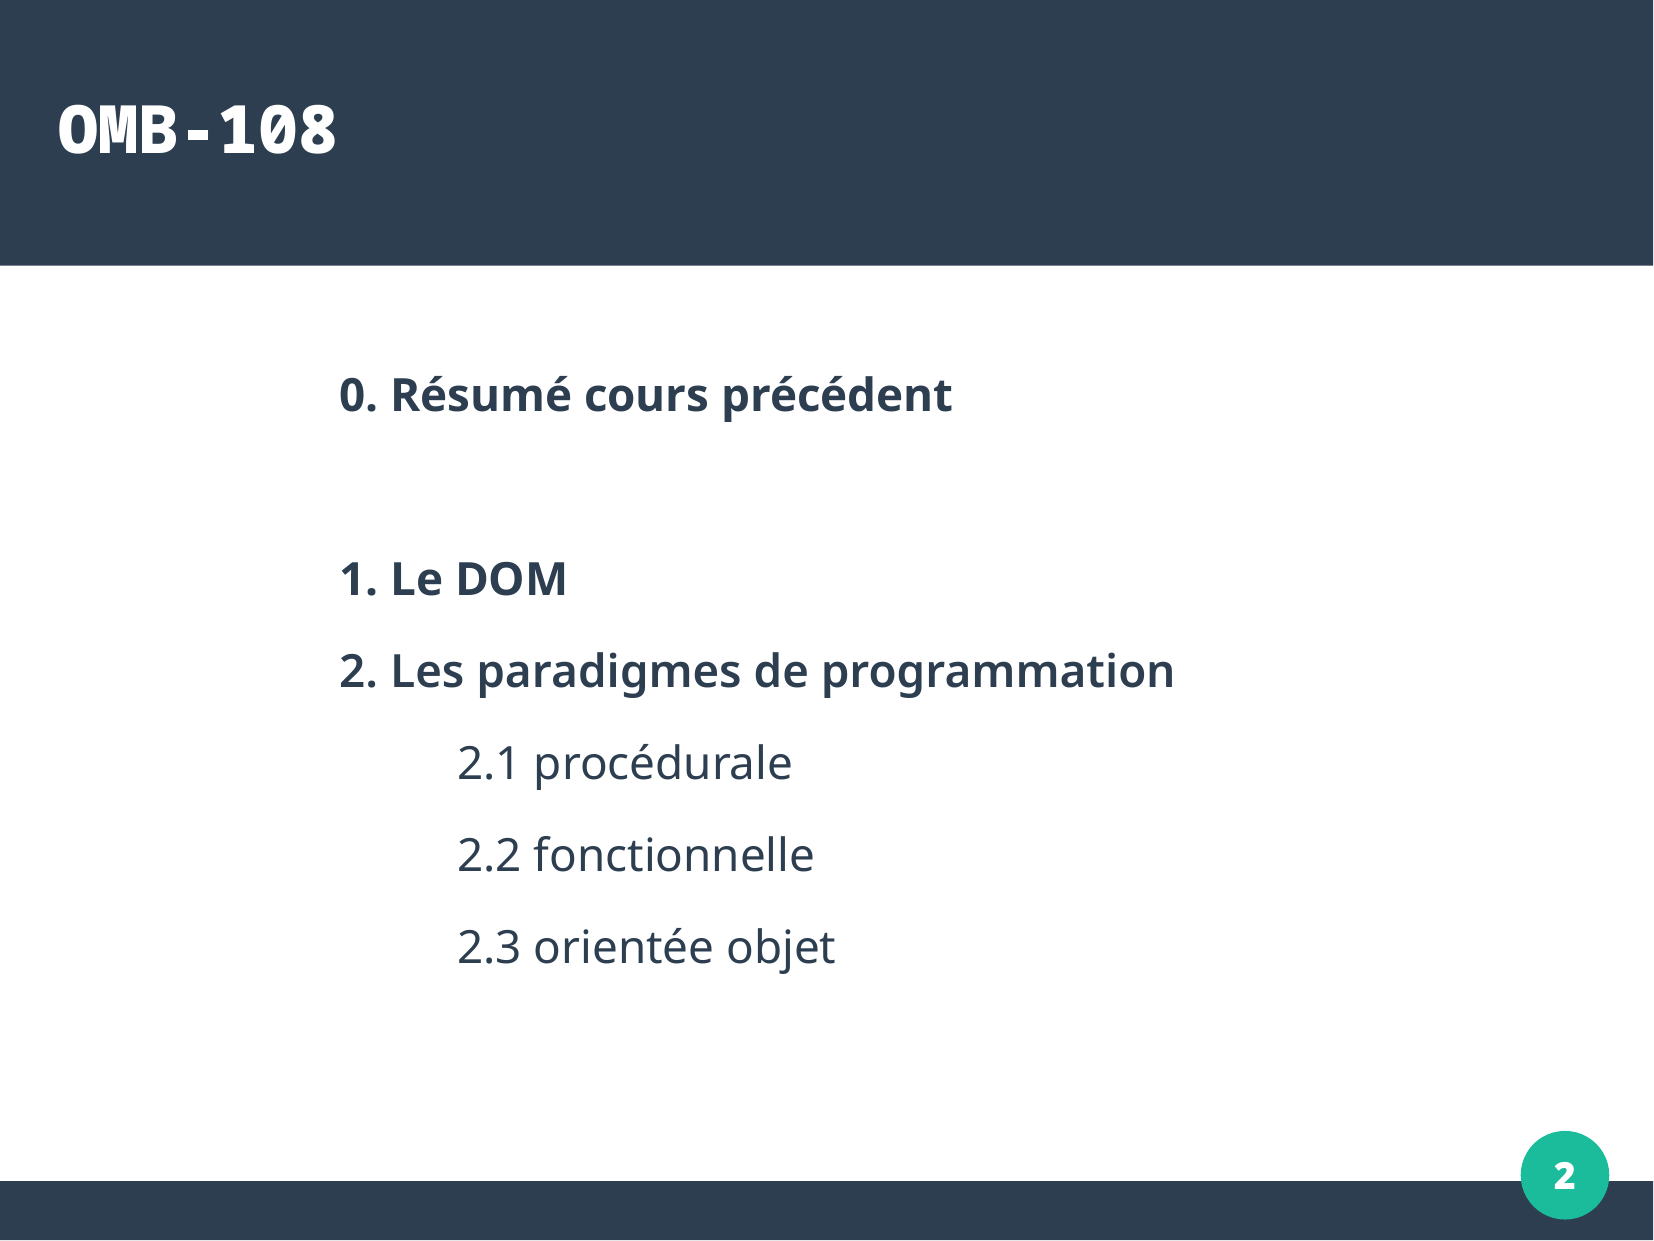

# OMB-108
0. Résumé cours précédent
1. Le DOM
2. Les paradigmes de programmation
2.1 procédurale
2.2 fonctionnelle
2.3 orientée objet
2